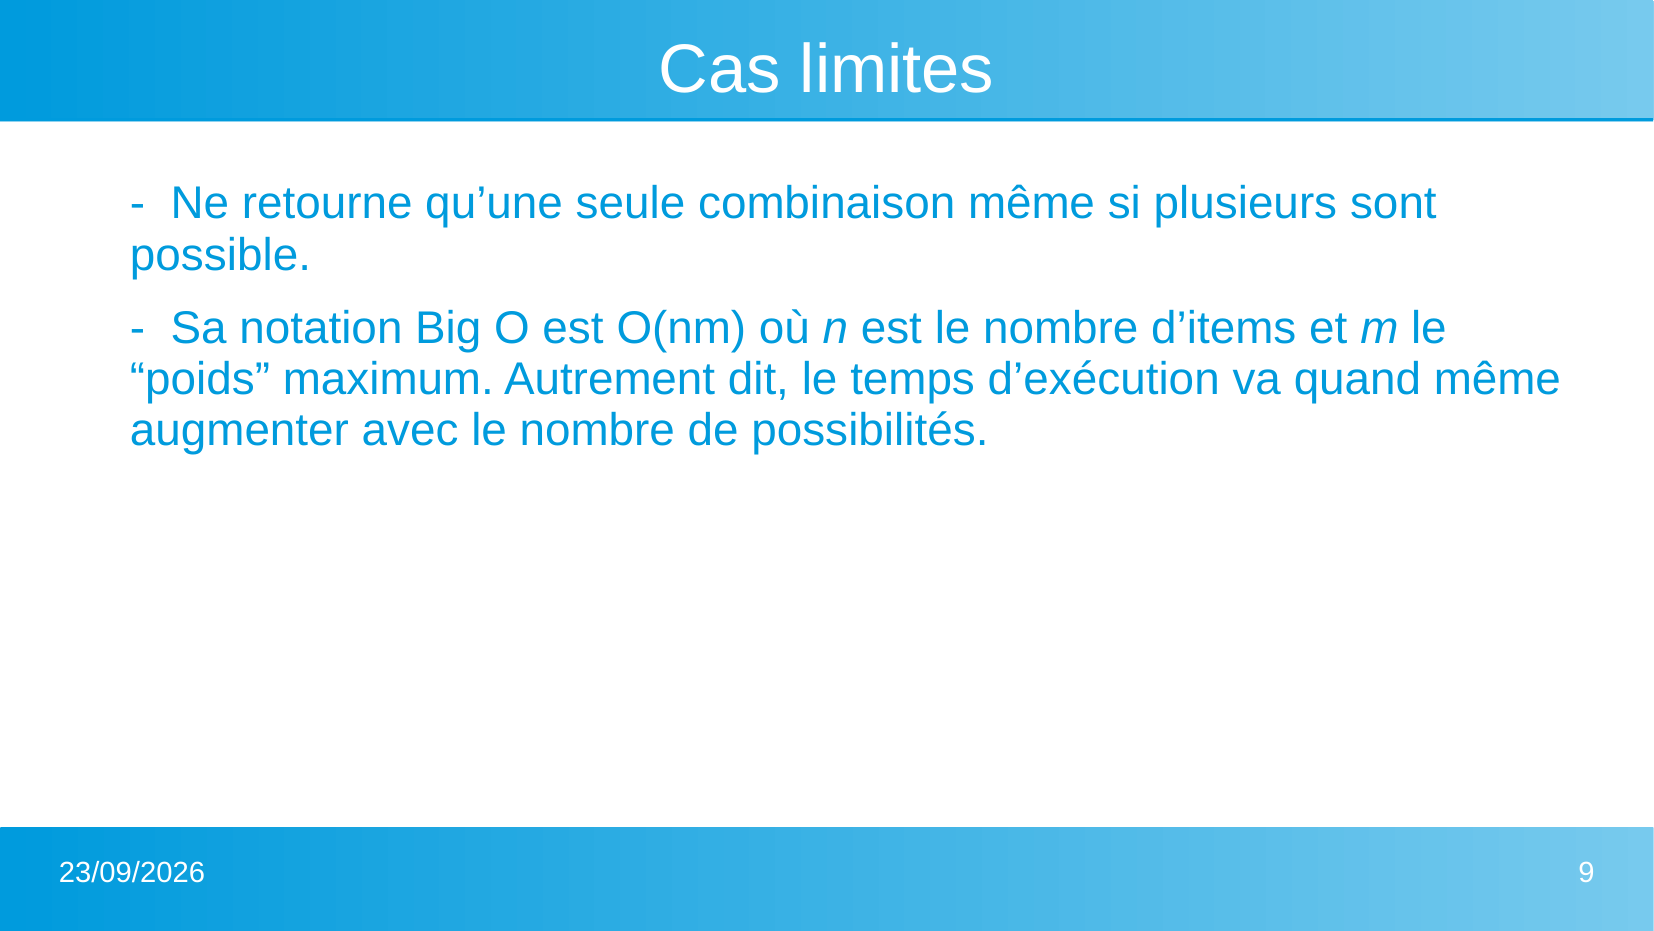

# Cas limites
- Ne retourne qu’une seule combinaison même si plusieurs sont possible.
- Sa notation Big O est O(nm) où n est le nombre d’items et m le “poids” maximum. Autrement dit, le temps d’exécution va quand même augmenter avec le nombre de possibilités.
9